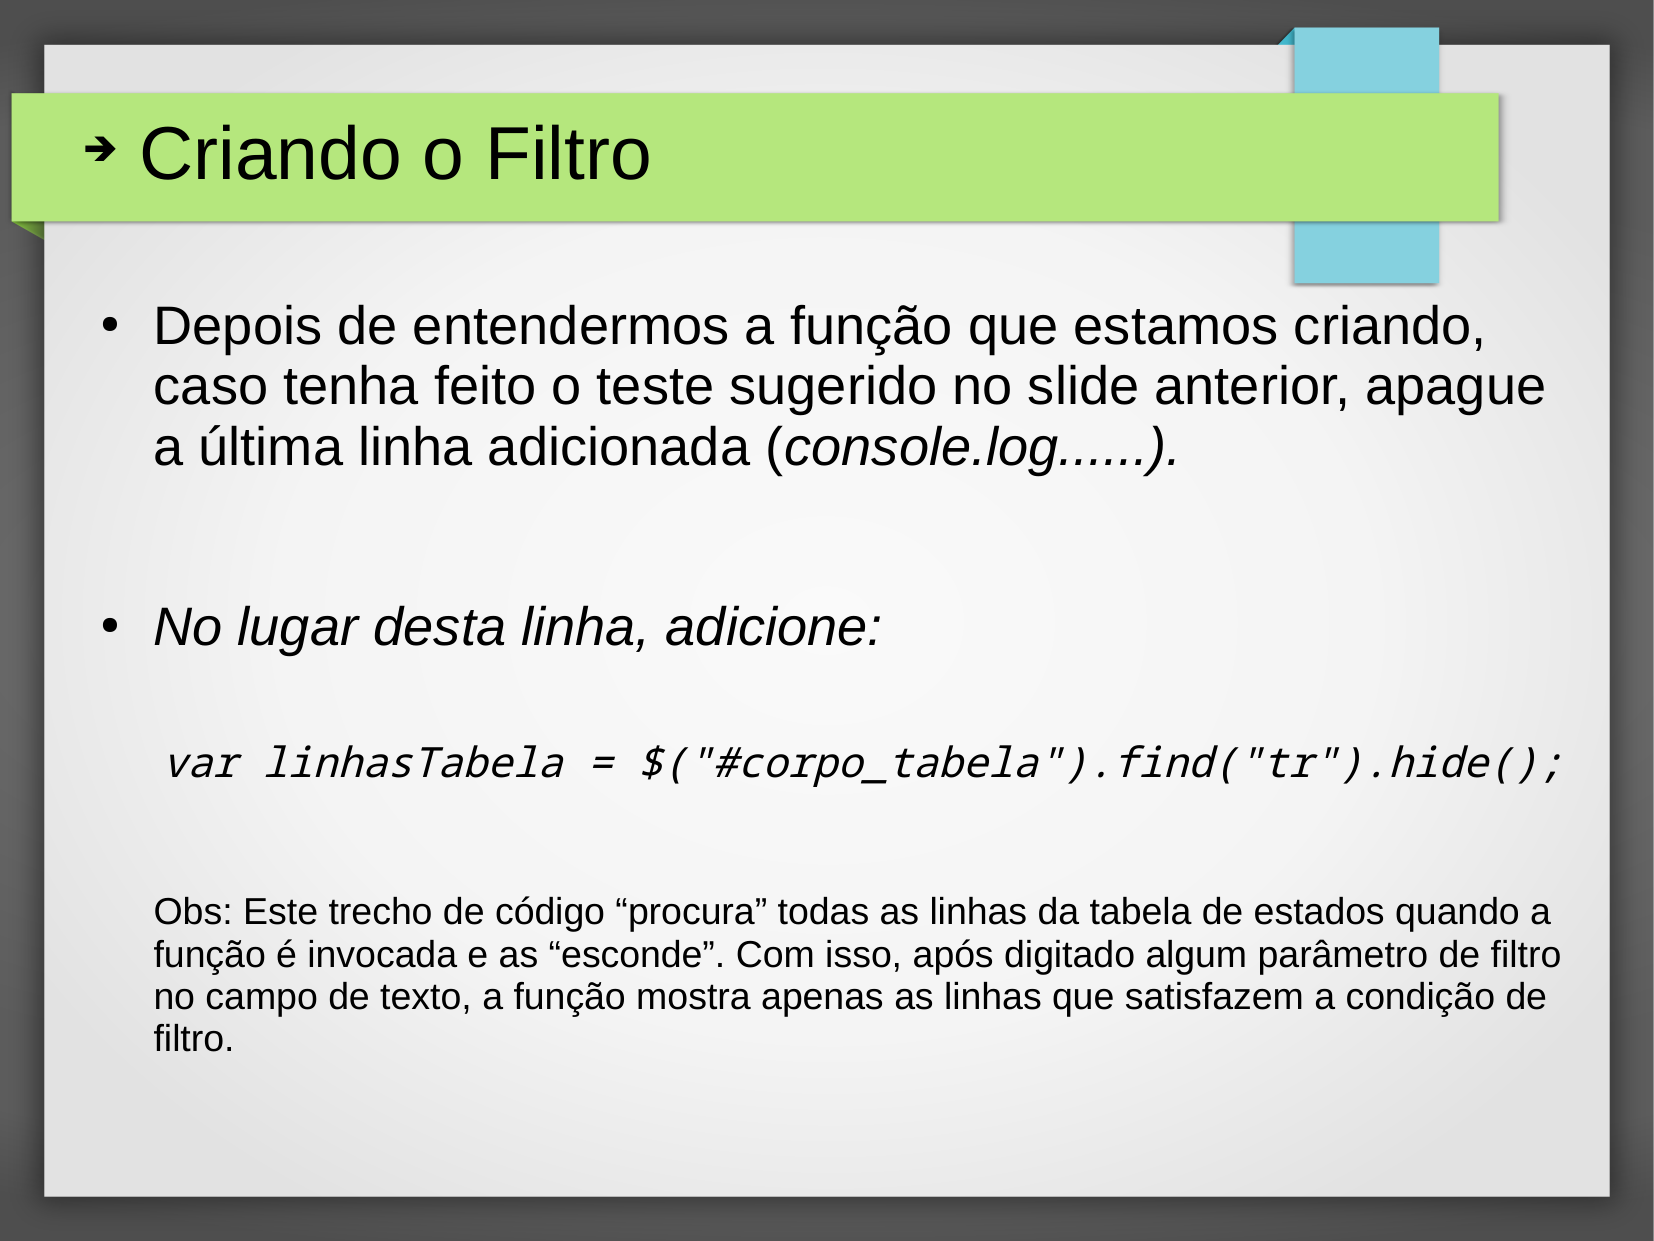

# Criando o Filtro
Depois de entendermos a função que estamos criando, caso tenha feito o teste sugerido no slide anterior, apague a última linha adicionada (console.log......).
No lugar desta linha, adicione:
var linhasTabela = $("#corpo_tabela").find("tr").hide();
Obs: Este trecho de código “procura” todas as linhas da tabela de estados quando a função é invocada e as “esconde”. Com isso, após digitado algum parâmetro de filtro no campo de texto, a função mostra apenas as linhas que satisfazem a condição de filtro.